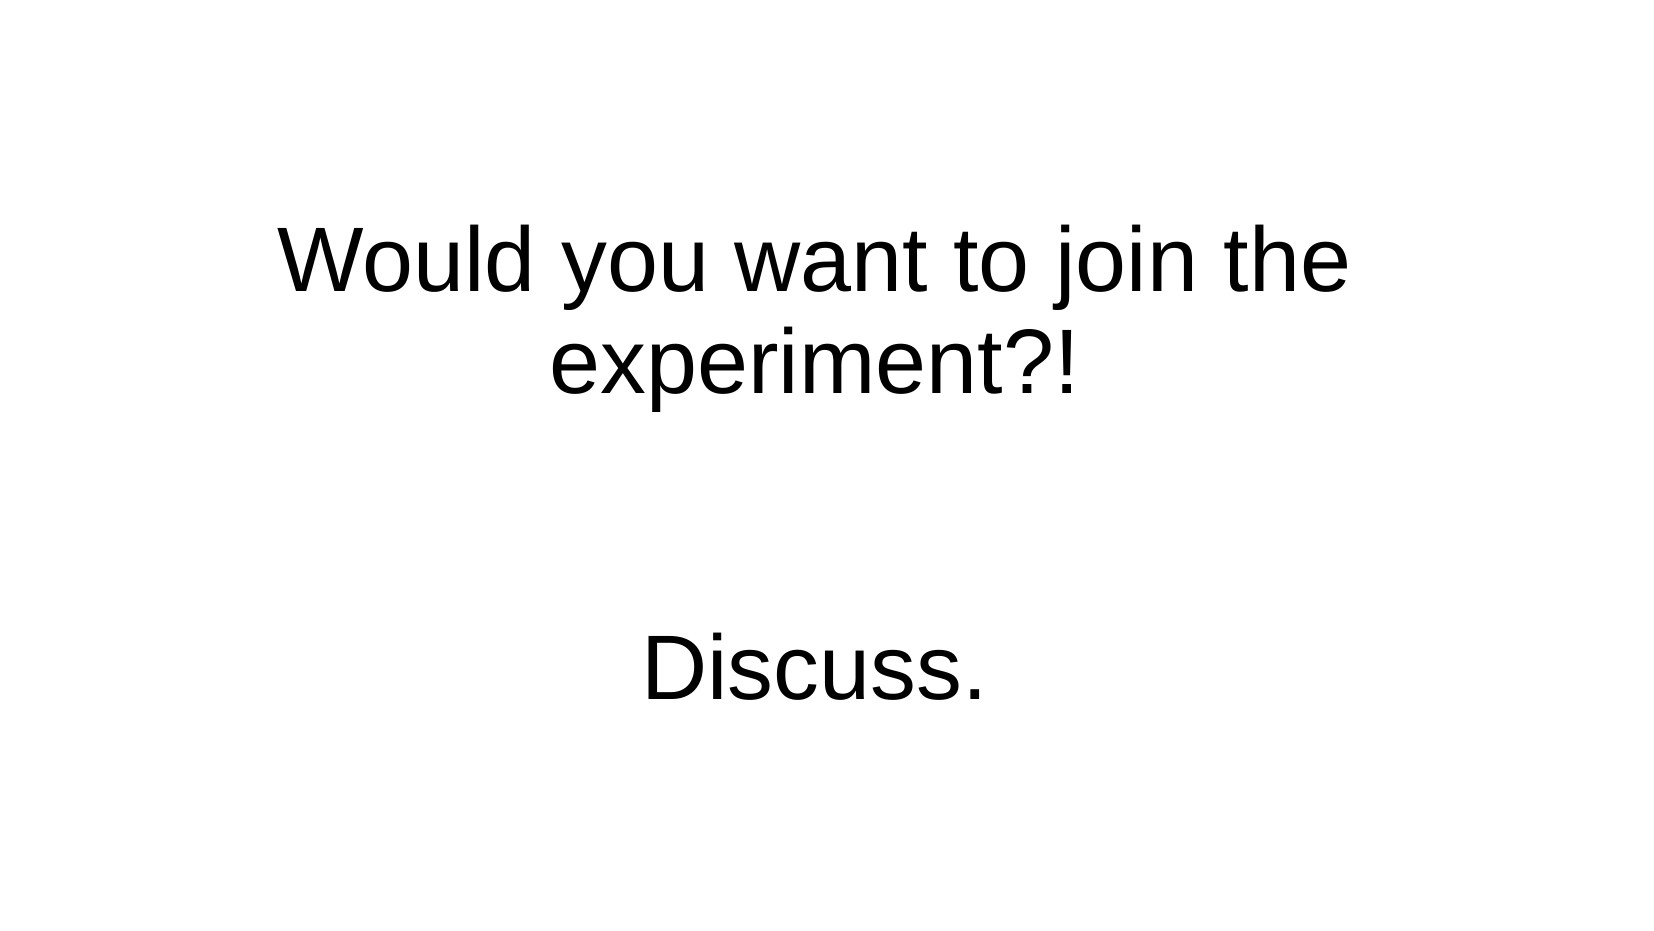

# Would you want to join the experiment?!
Discuss.